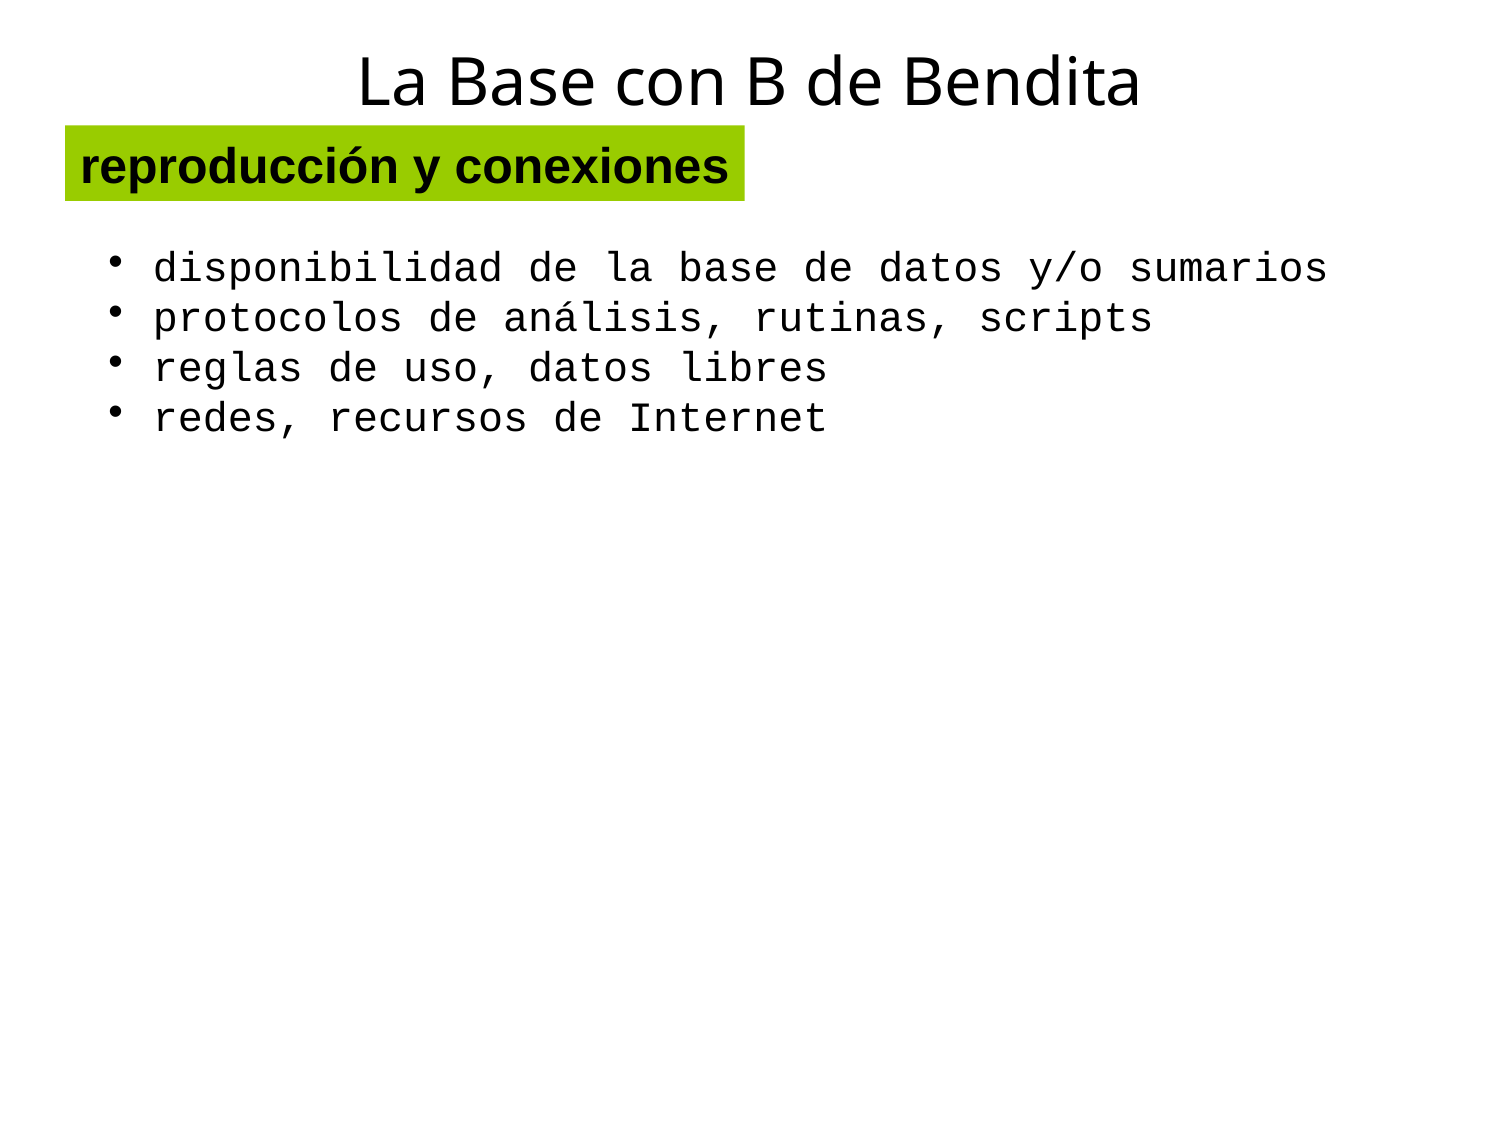

La Base con B de Bendita
reproducción y conexiones
 disponibilidad de la base de datos y/o sumarios
 protocolos de análisis, rutinas, scripts
 reglas de uso, datos libres
 redes, recursos de Internet